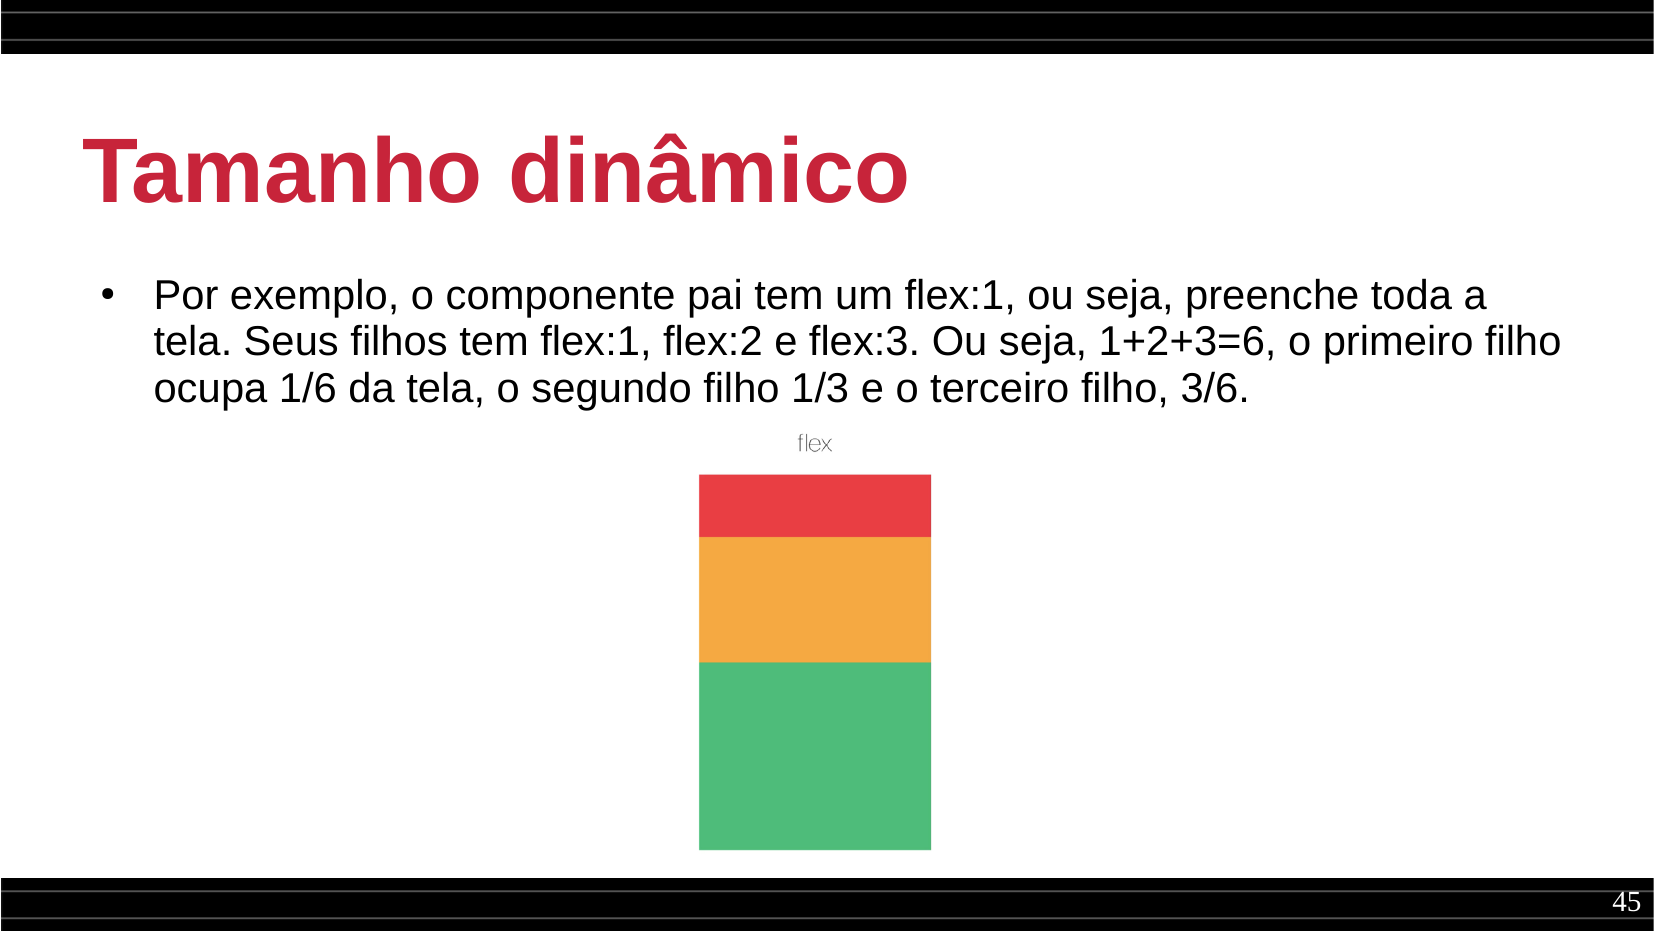

# Tamanho dinâmico
Por exemplo, o componente pai tem um flex:1, ou seja, preenche toda a tela. Seus filhos tem flex:1, flex:2 e flex:3. Ou seja, 1+2+3=6, o primeiro filho ocupa 1/6 da tela, o segundo filho 1/3 e o terceiro filho, 3/6.